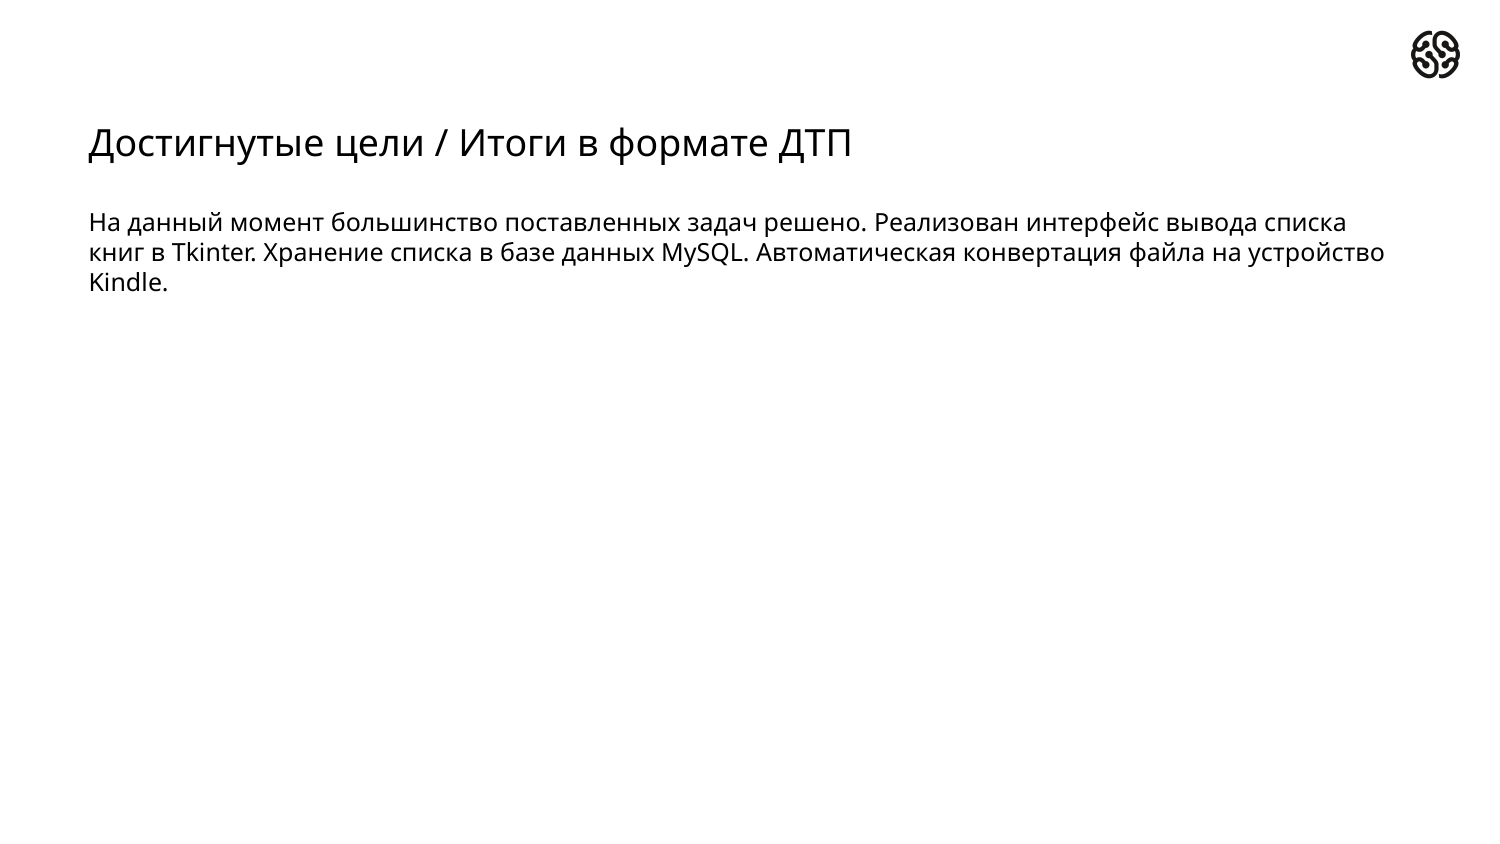

Достигнутые цели / Итоги в формате ДТП
# На данный момент большинство поставленных задач решено. Реализован интерфейс вывода списка книг в Tkinter. Хранение списка в базе данных MySQL. Автоматическая конвертация файла на устройство Kindle.